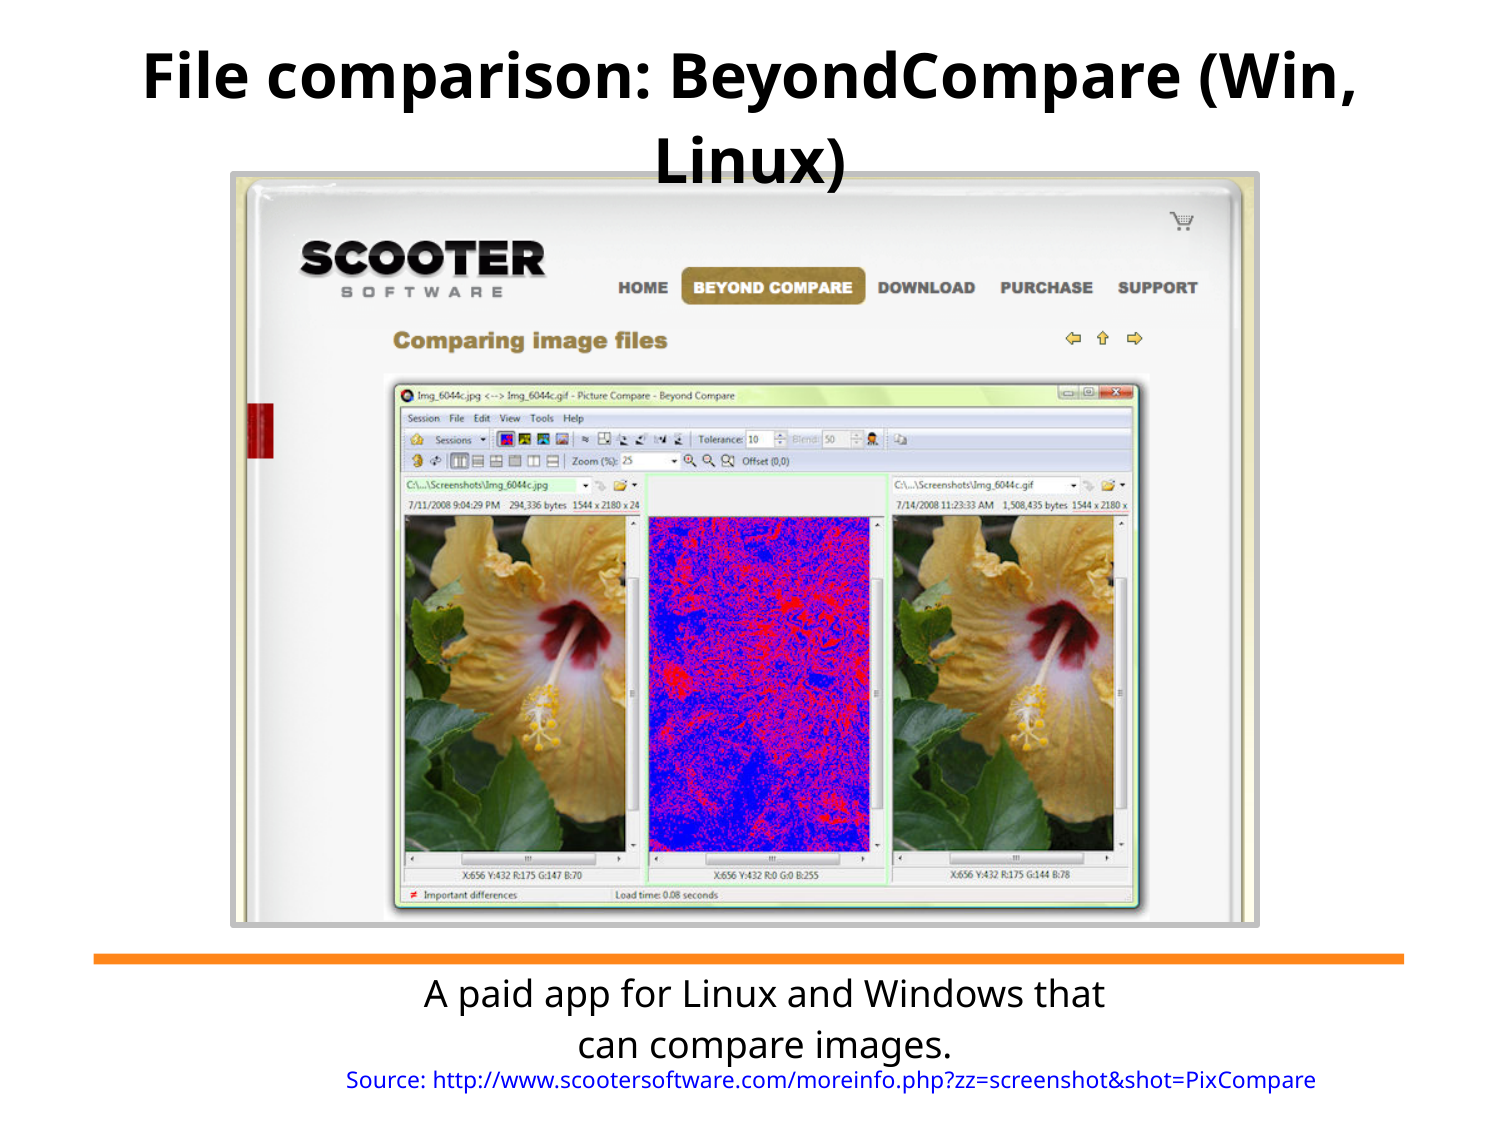

# File comparison: BeyondCompare (Win, Linux)
A paid app for Linux and Windows that can compare images.
Source: http://www.scootersoftware.com/moreinfo.php?zz=screenshot&shot=PixCompare